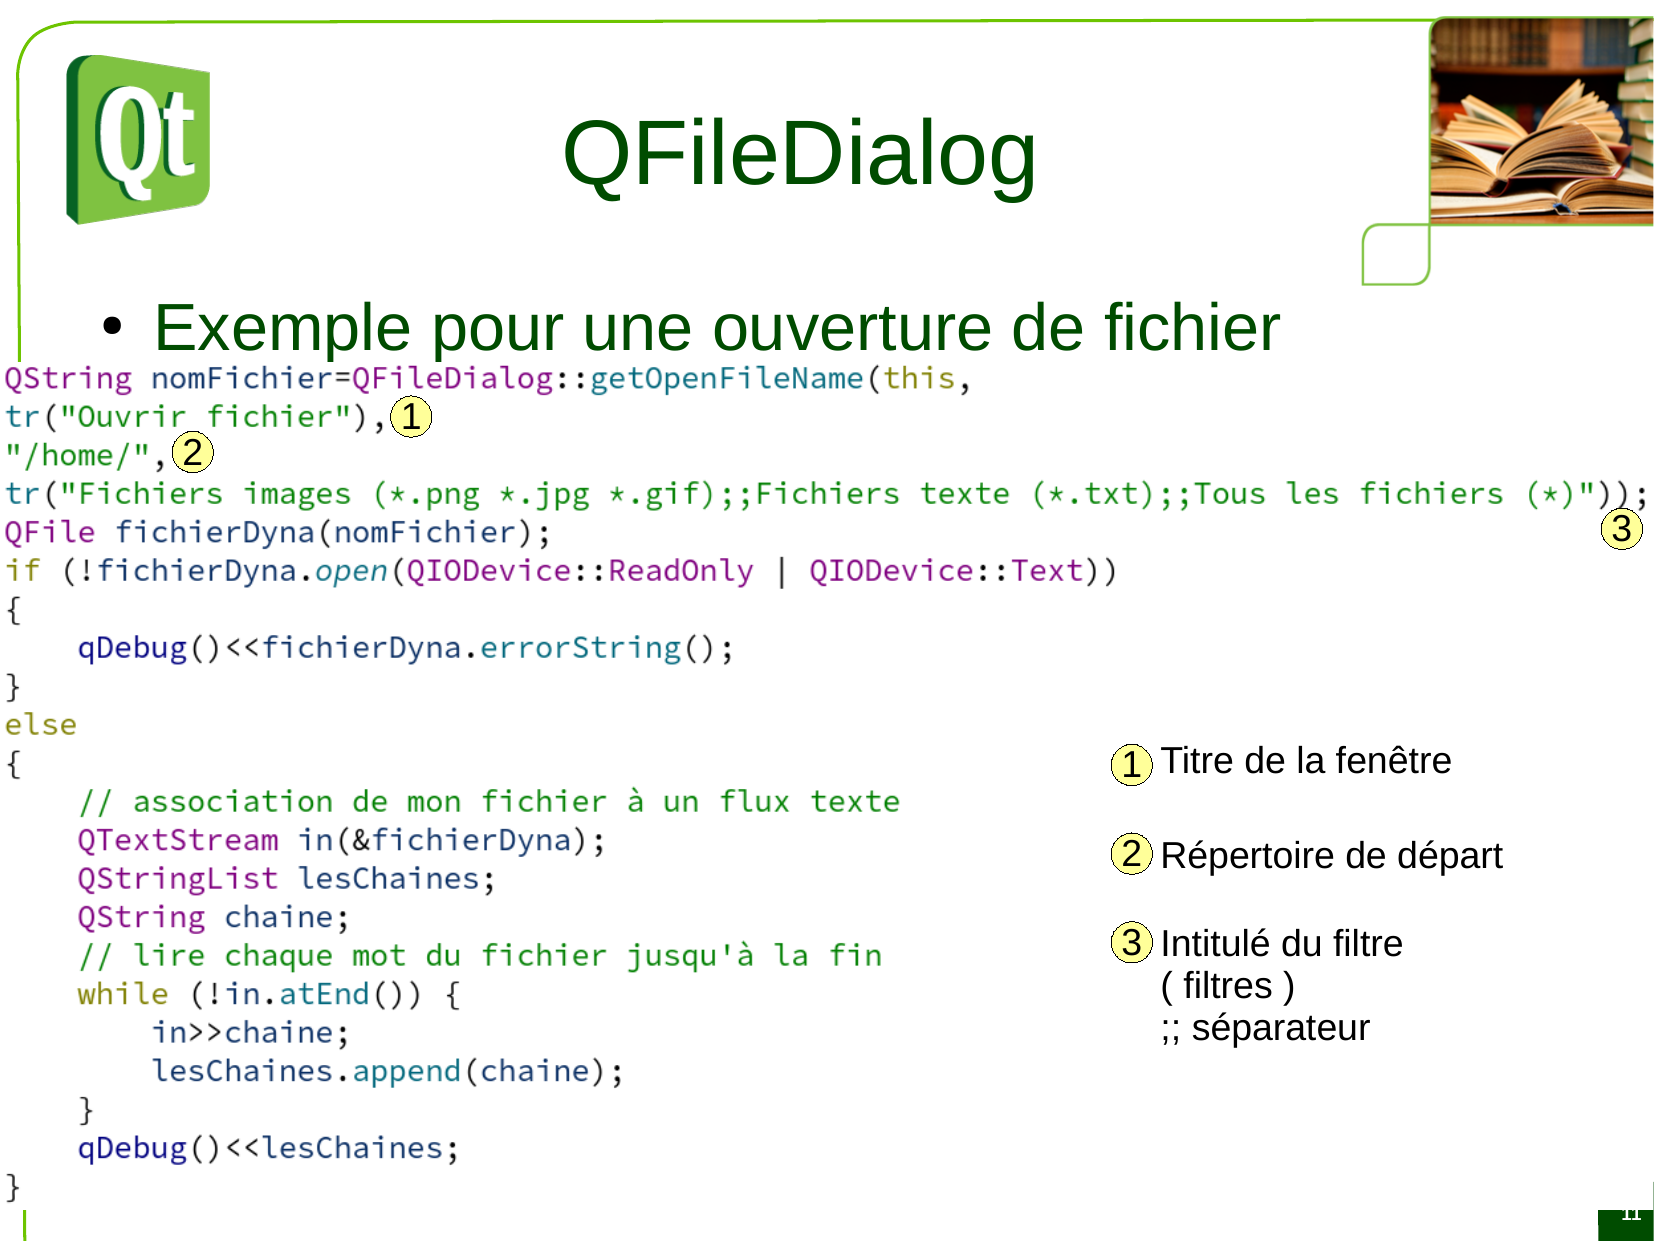

# QFileDialog
Exemple pour une ouverture de fichier
1
2
3
Titre de la fenêtre
1
Répertoire de départ
2
Intitulé du filtre
( filtres )
;; séparateur
3